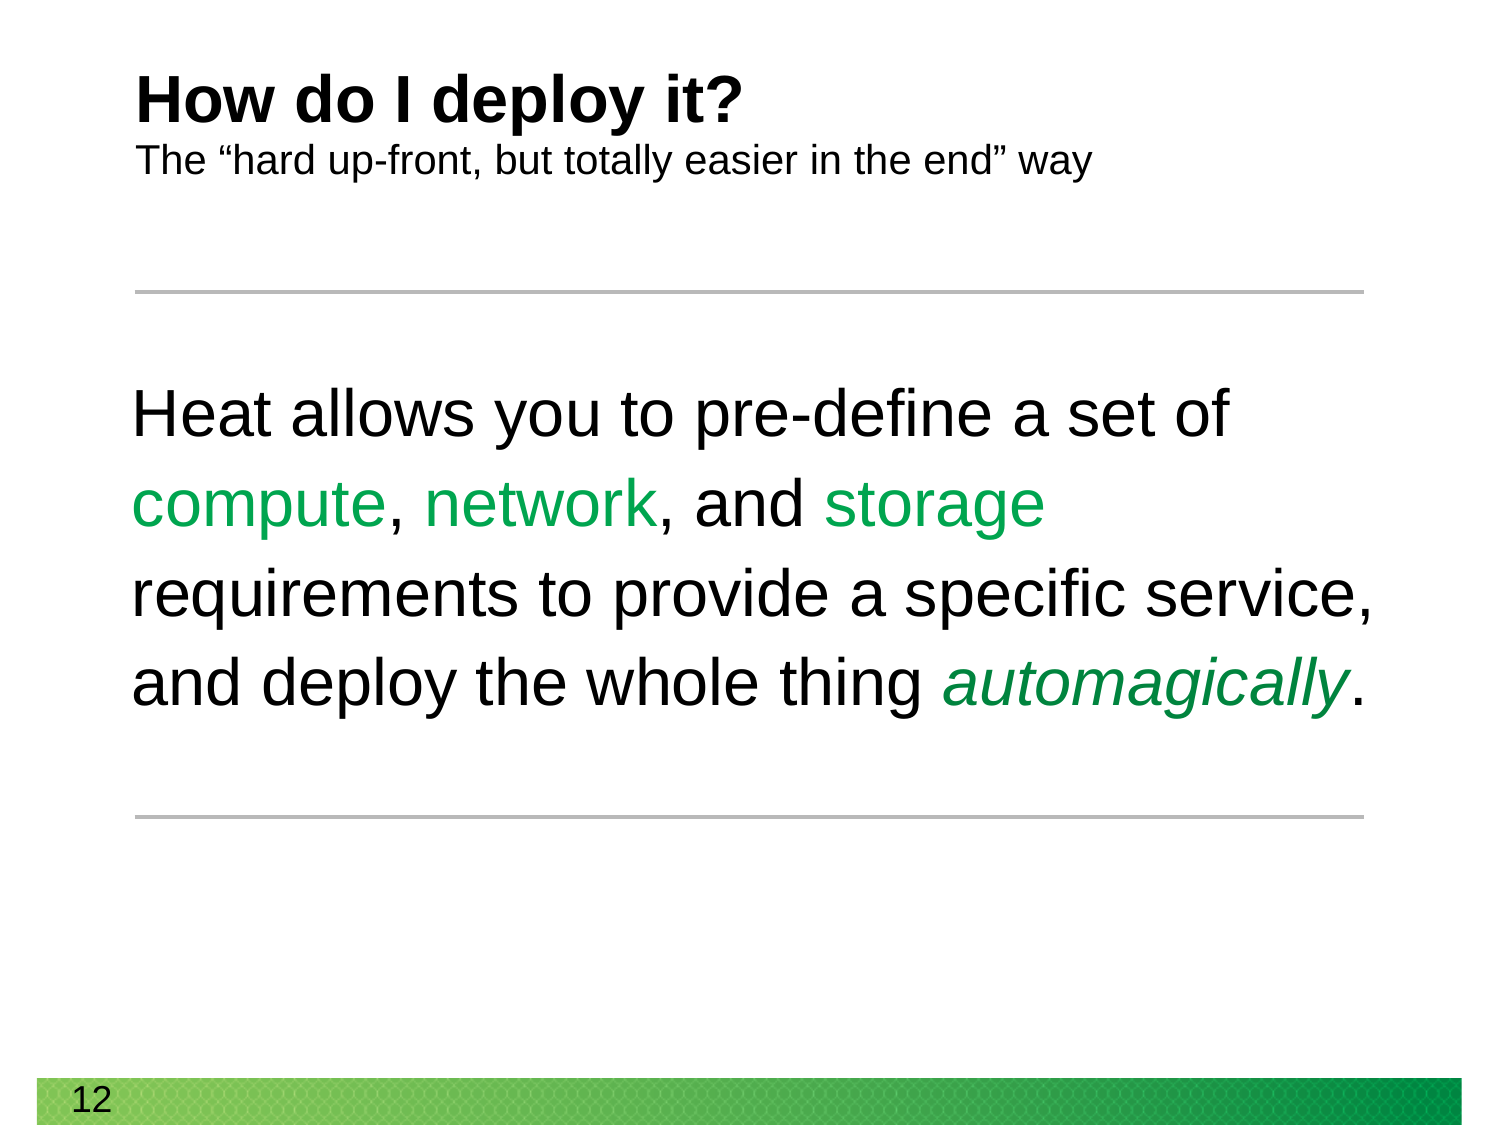

# How do I deploy it? The “hard up-front, but totally easier in the end” way
Heat allows you to pre-define a set of compute, network, and storage requirements to provide a specific service, and deploy the whole thing automagically.